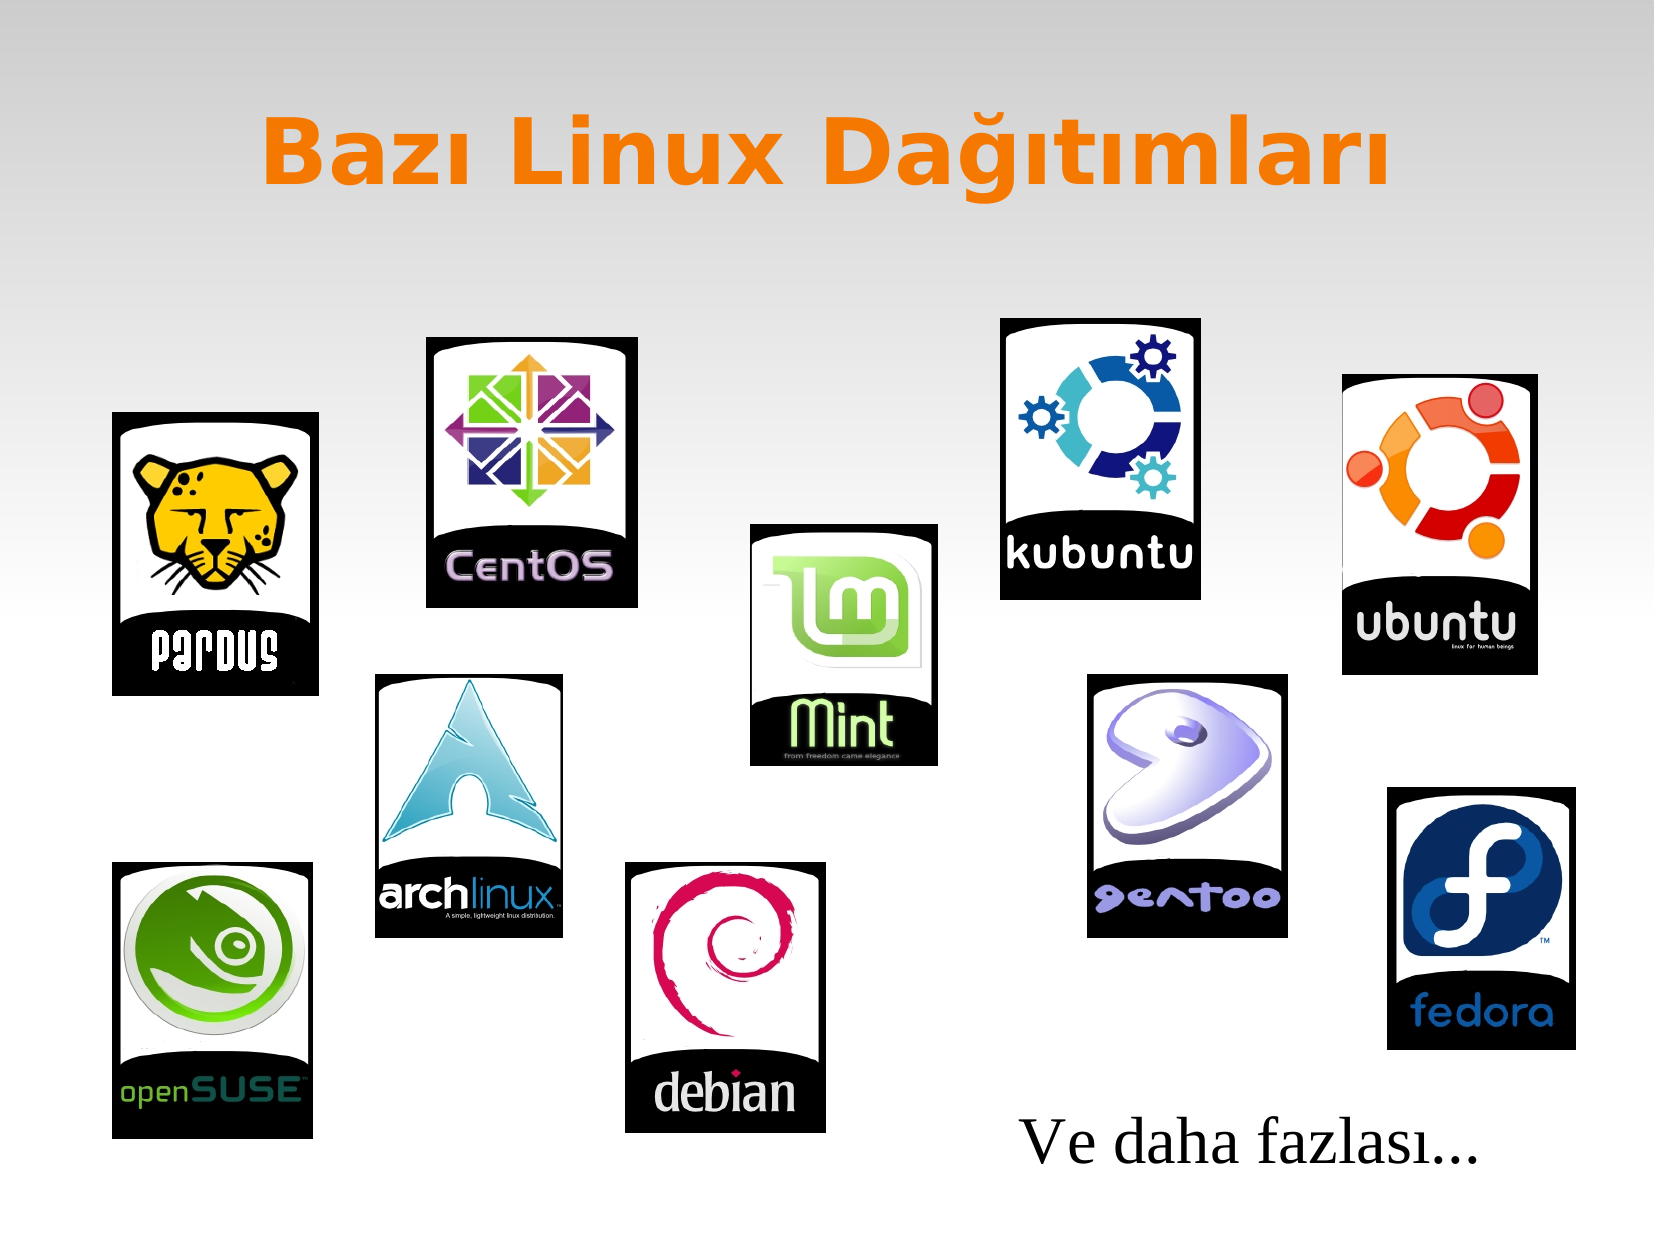

# Bazı Linux Dağıtımları
Ve daha fazlası...